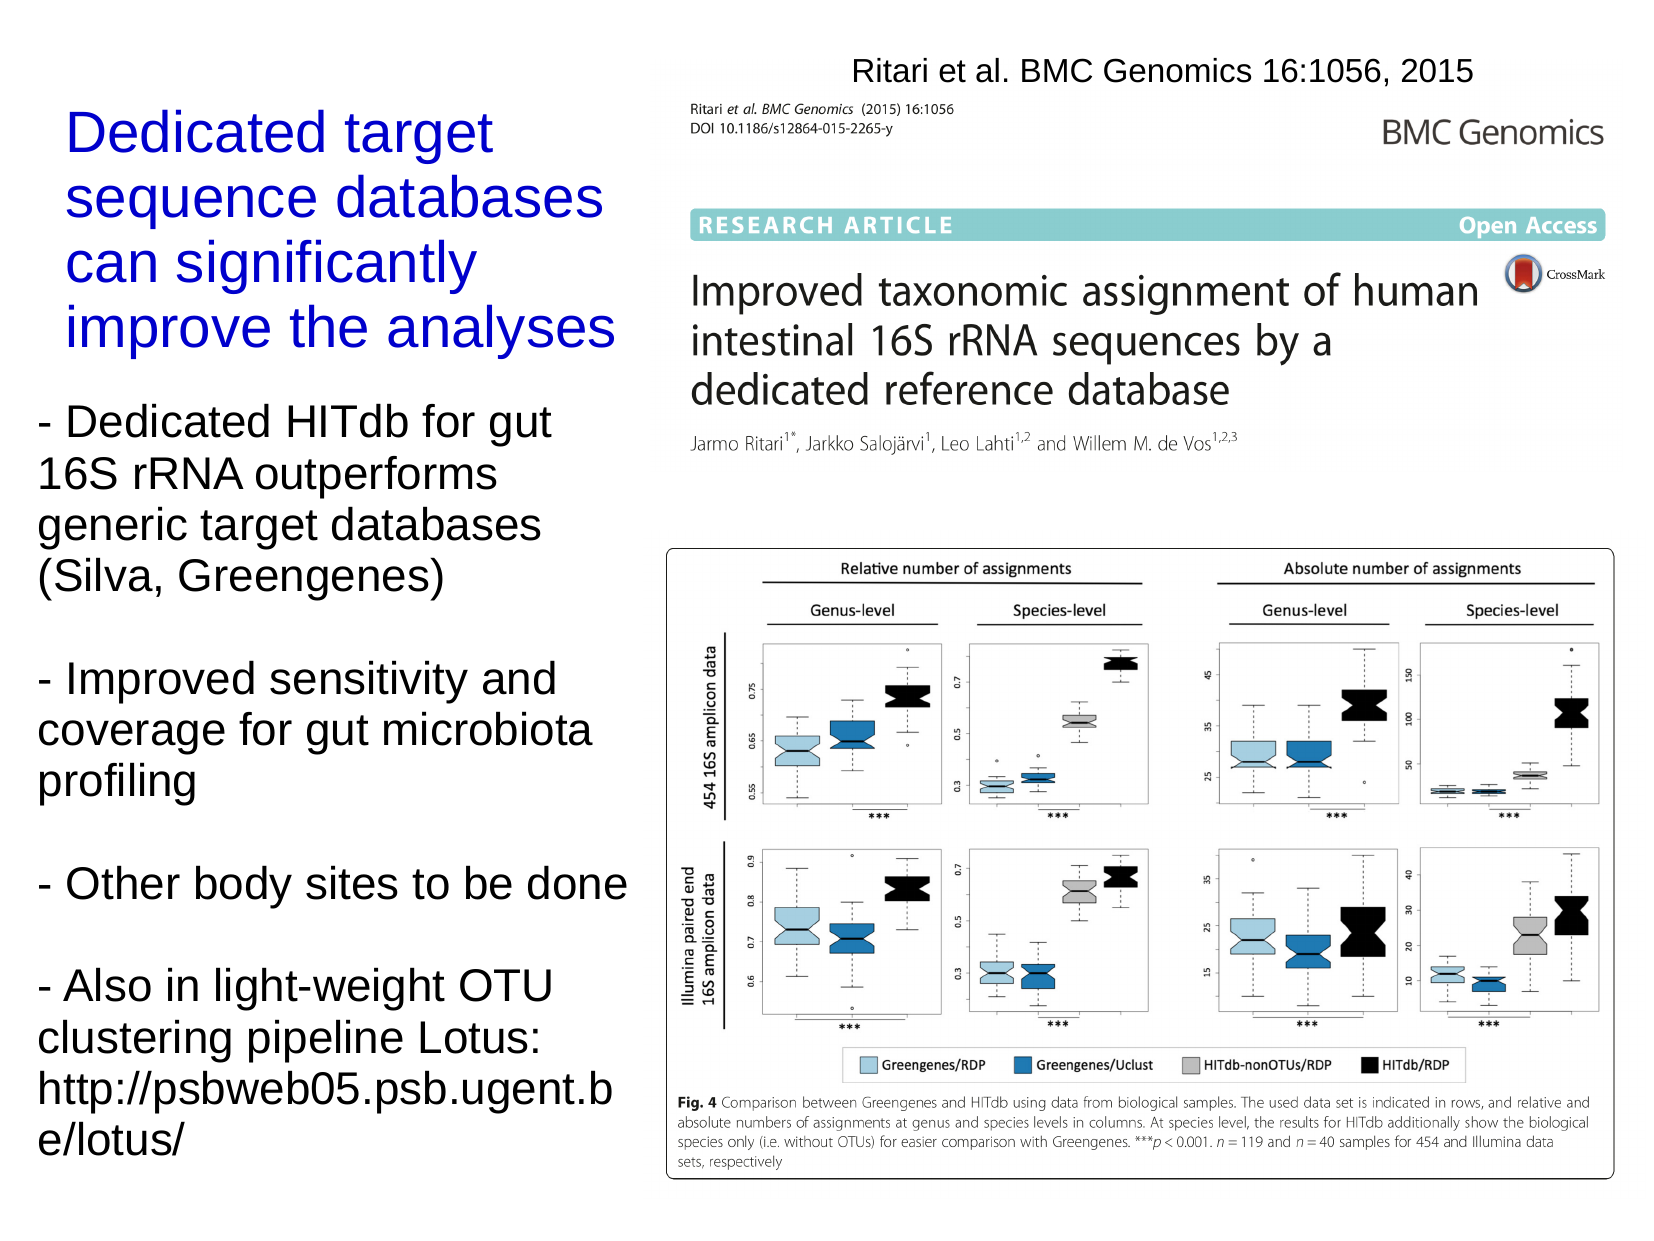

Ritari et al. BMC Genomics 16:1056, 2015
Dedicated target sequence databases can significantly improve the analyses
- Dedicated HITdb for gut 16S rRNA outperforms generic target databases (Silva, Greengenes)
- Improved sensitivity and coverage for gut microbiota profiling
- Other body sites to be done
- Also in light-weight OTU clustering pipeline Lotus: http://psbweb05.psb.ugent.be/lotus/